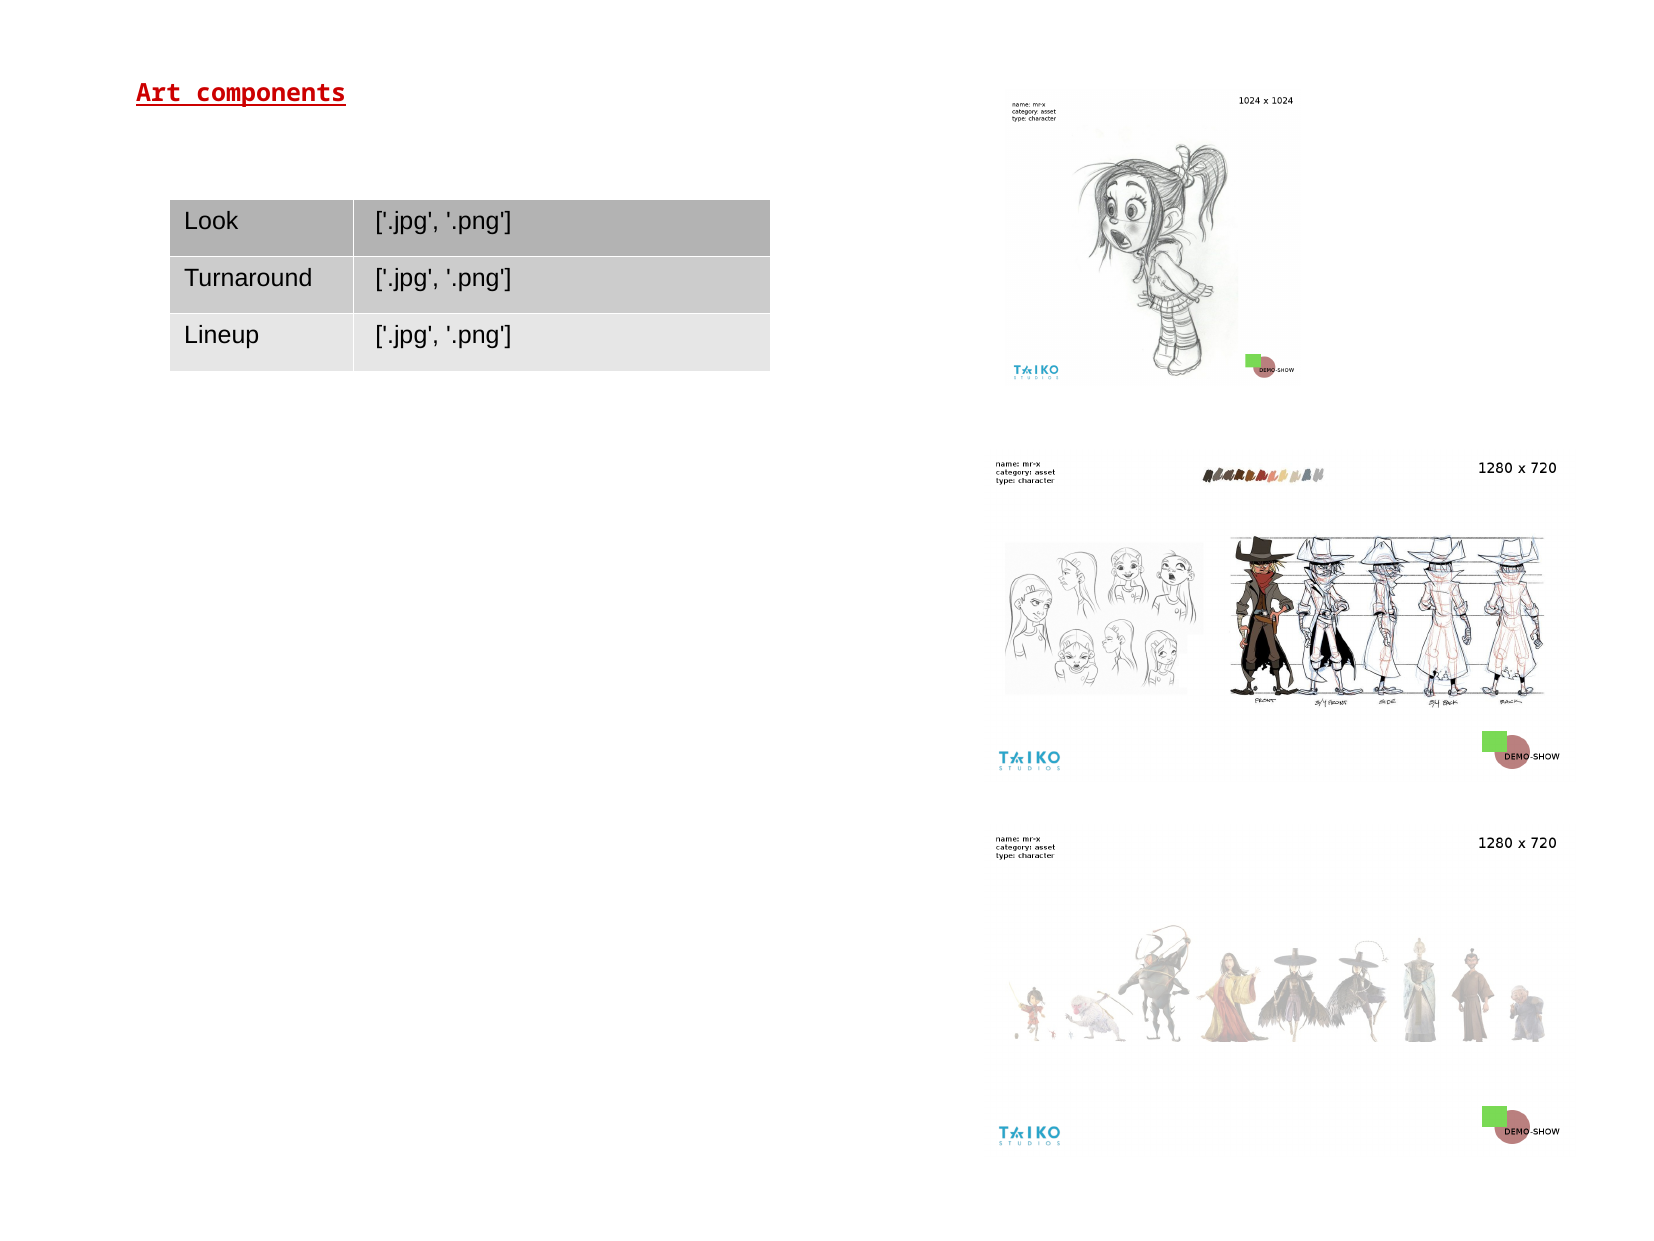

Art components
| Look | ['.jpg', '.png'] |
| --- | --- |
| Turnaround | ['.jpg', '.png'] |
| Lineup | ['.jpg', '.png'] |